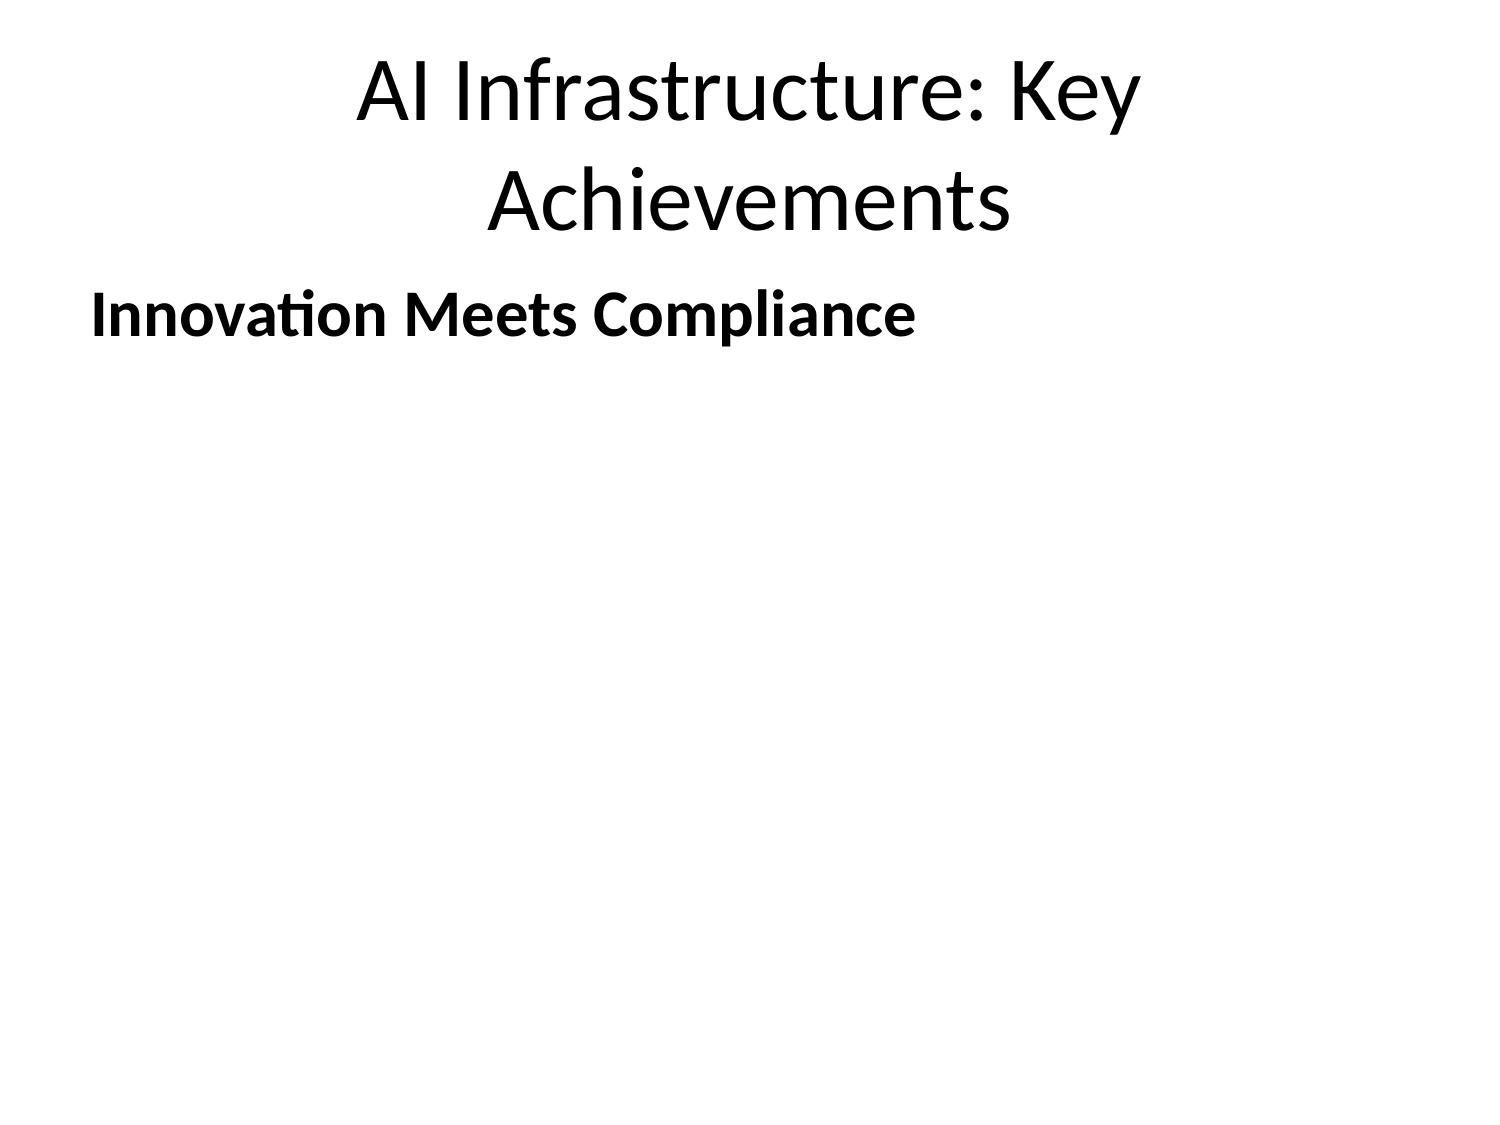

# AI Infrastructure: Key Achievements
Innovation Meets Compliance